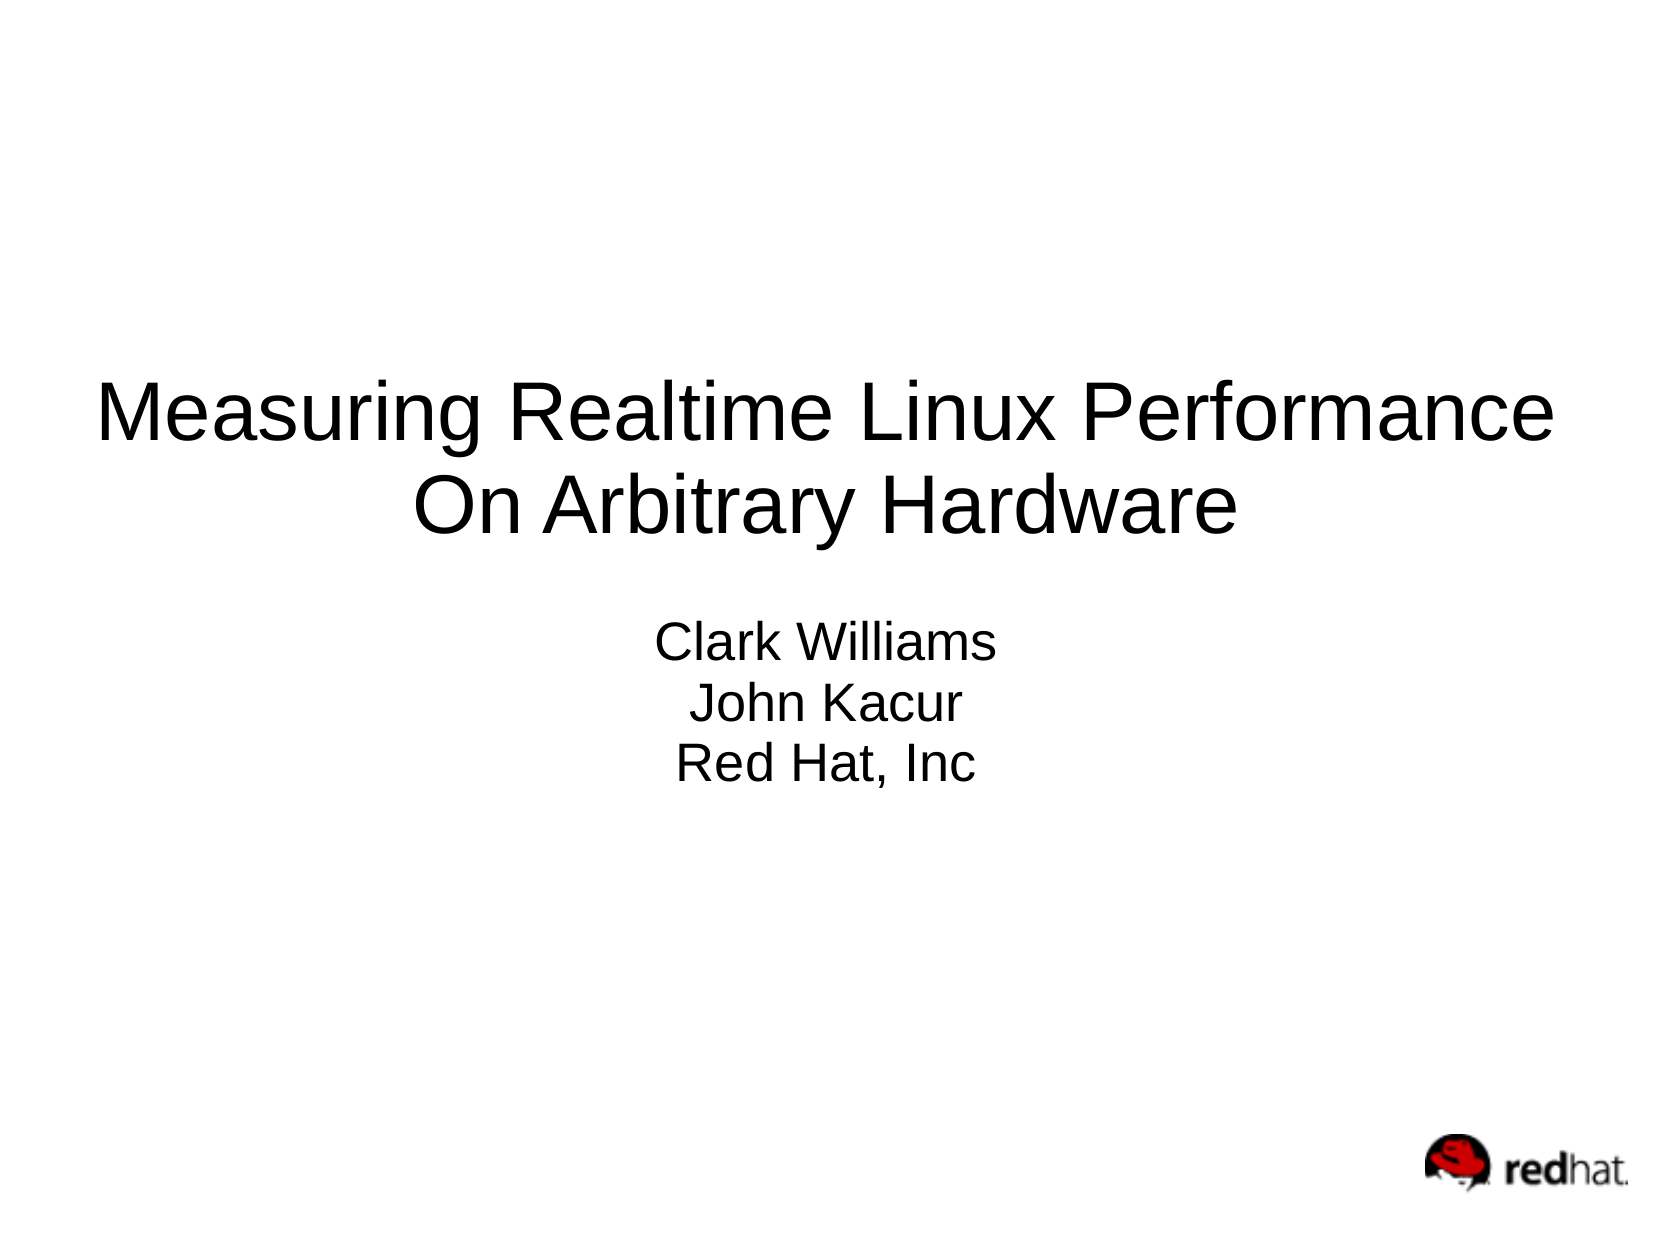

# Measuring Realtime Linux Performance On Arbitrary Hardware
Clark Williams
John Kacur
Red Hat, Inc